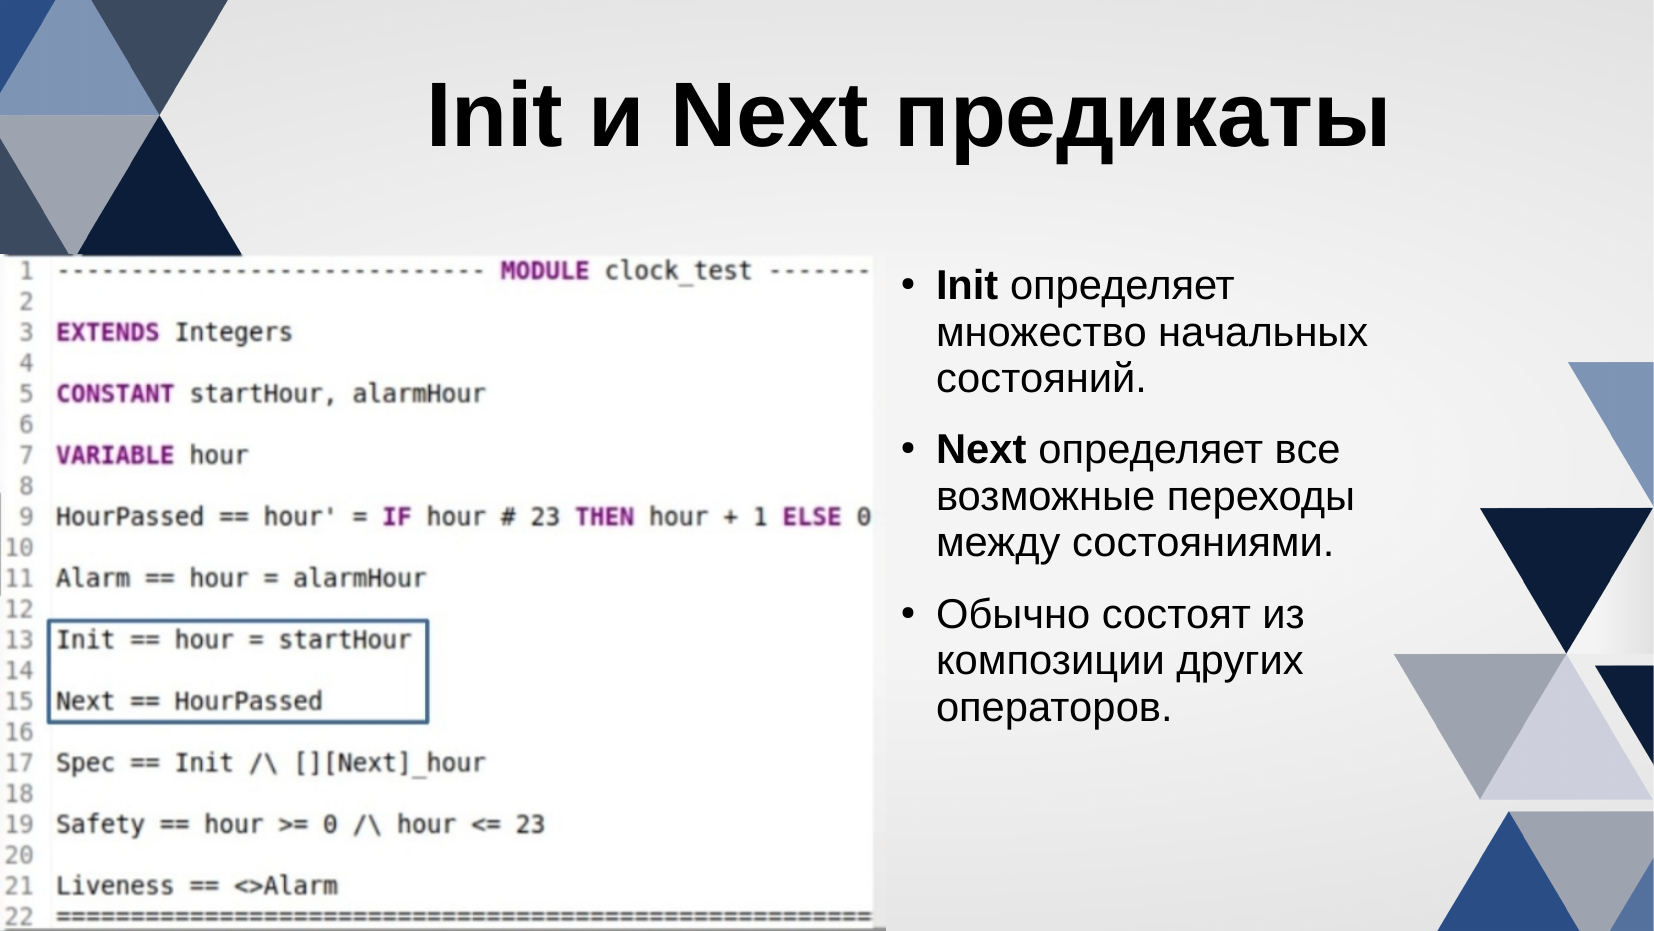

# Init и Next предикаты
Init определяет множество начальных состояний.
Next определяет все возможные переходы между состояниями.
Обычно состоят из композиции других операторов.